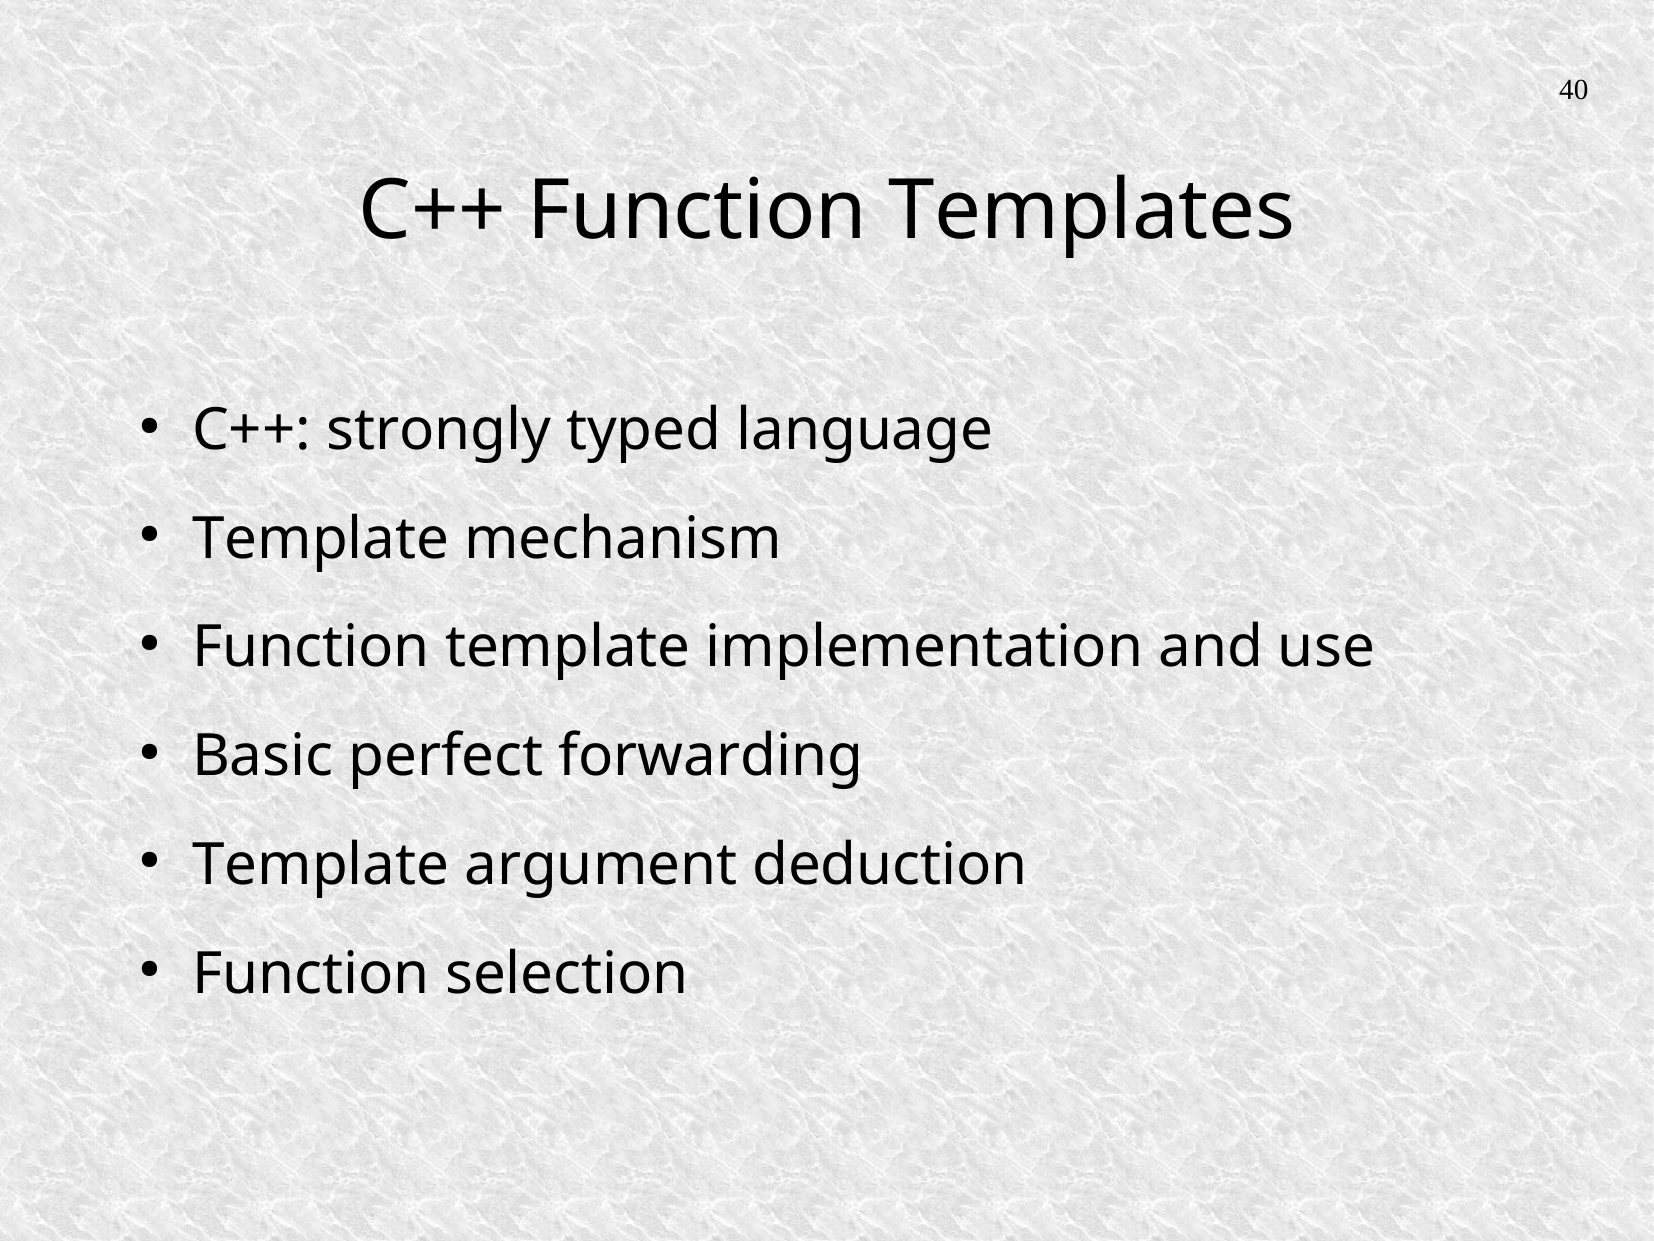

40
# C++ Function Templates
C++: strongly typed language
Template mechanism
Function template implementation and use
Basic perfect forwarding
Template argument deduction
Function selection